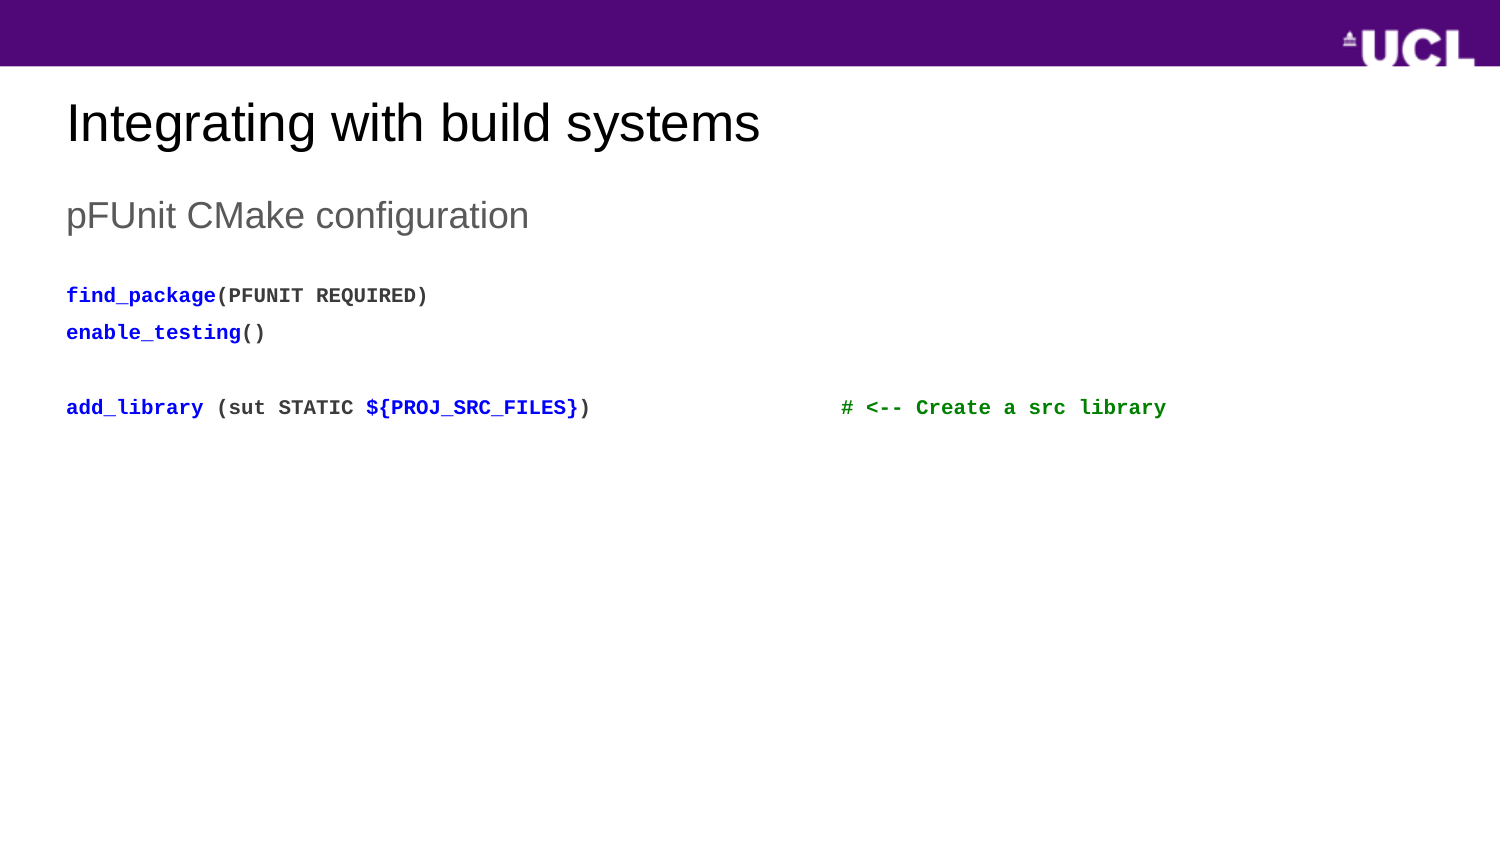

Integrating with build systems
# pFUnit CMake configuration
find_package(PFUNIT REQUIRED)
enable_testing()
add_library (sut STATIC ${PROJ_SRC_FILES}) # <-- Create a src library